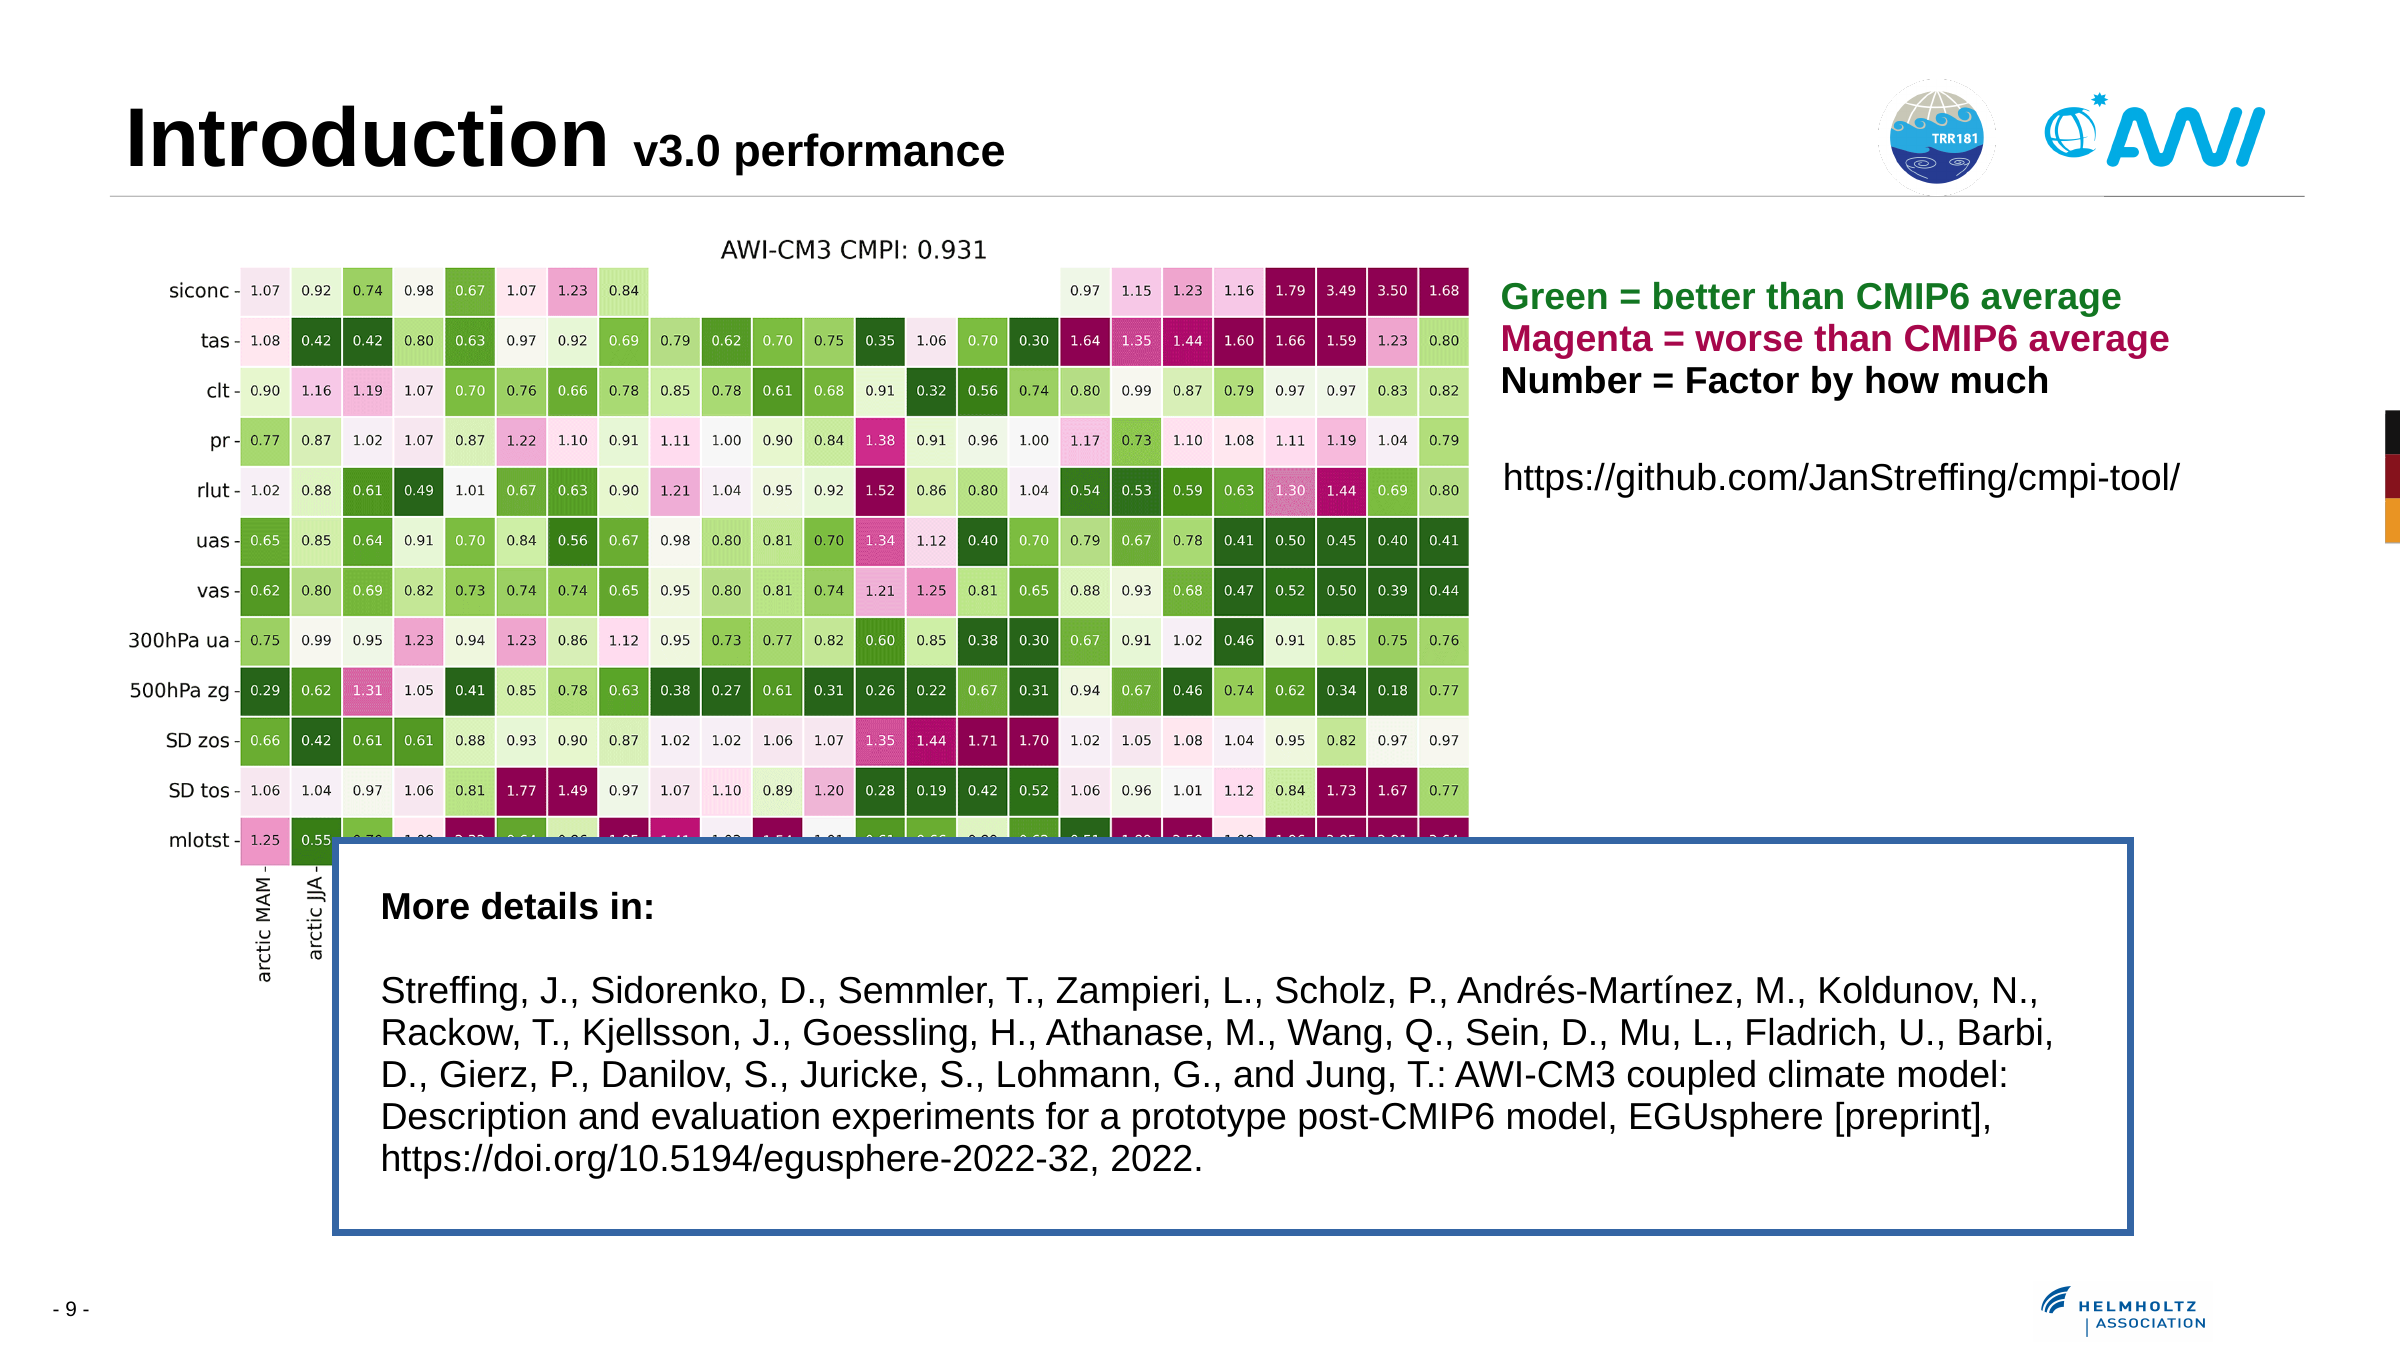

Introduction v3.0 performance
Green = better than CMIP6 average
Magenta = worse than CMIP6 average
Number = Factor by how much
https://github.com/JanStreffing/cmpi-tool/
| More details in: Streffing, J., Sidorenko, D., Semmler, T., Zampieri, L., Scholz, P., Andrés-Martínez, M., Koldunov, N., Rackow, T., Kjellsson, J., Goessling, H., Athanase, M., Wang, Q., Sein, D., Mu, L., Fladrich, U., Barbi, D., Gierz, P., Danilov, S., Juricke, S., Lohmann, G., and Jung, T.: AWI-CM3 coupled climate model: Description and evaluation experiments for a prototype post-CMIP6 model, EGUsphere [preprint], https://doi.org/10.5194/egusphere-2022-32, 2022. |
| --- |